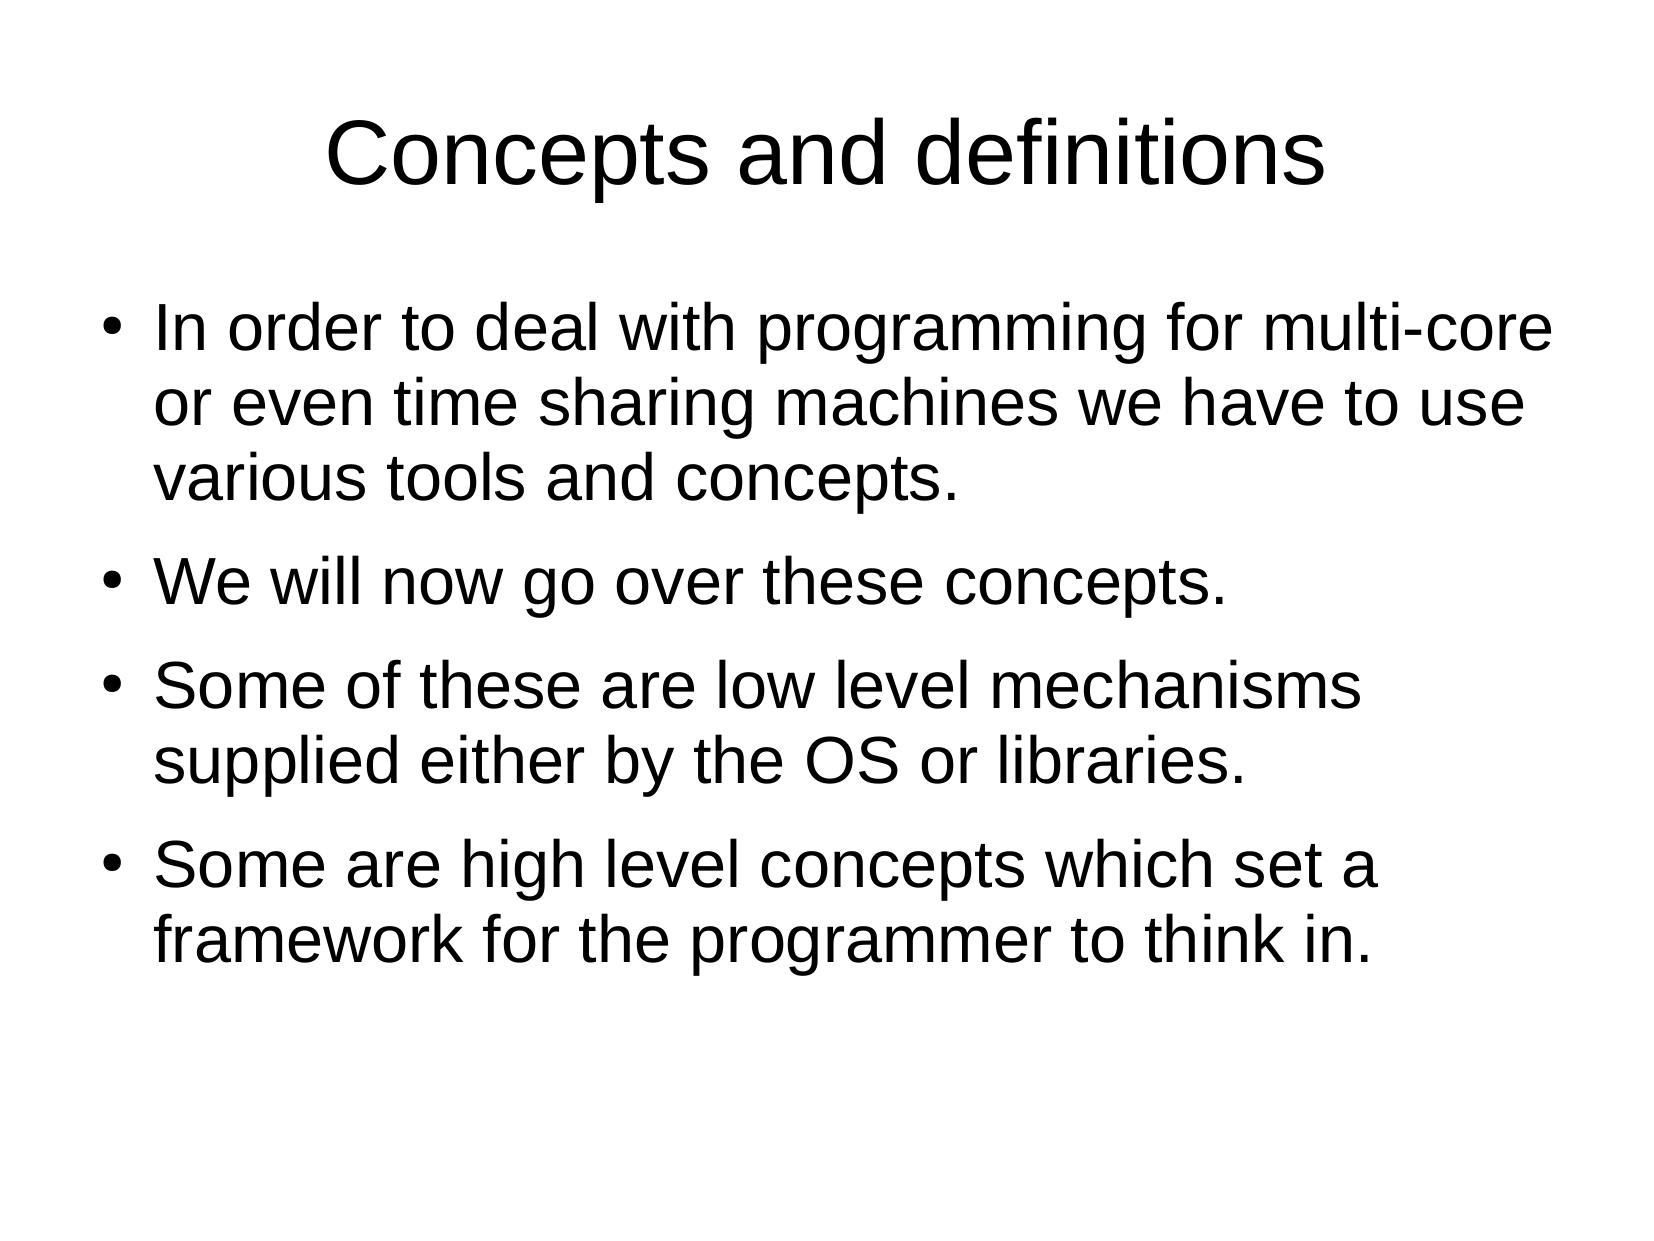

# Concepts and definitions
In order to deal with programming for multi-core or even time sharing machines we have to use various tools and concepts.
We will now go over these concepts.
Some of these are low level mechanisms supplied either by the OS or libraries.
Some are high level concepts which set a framework for the programmer to think in.